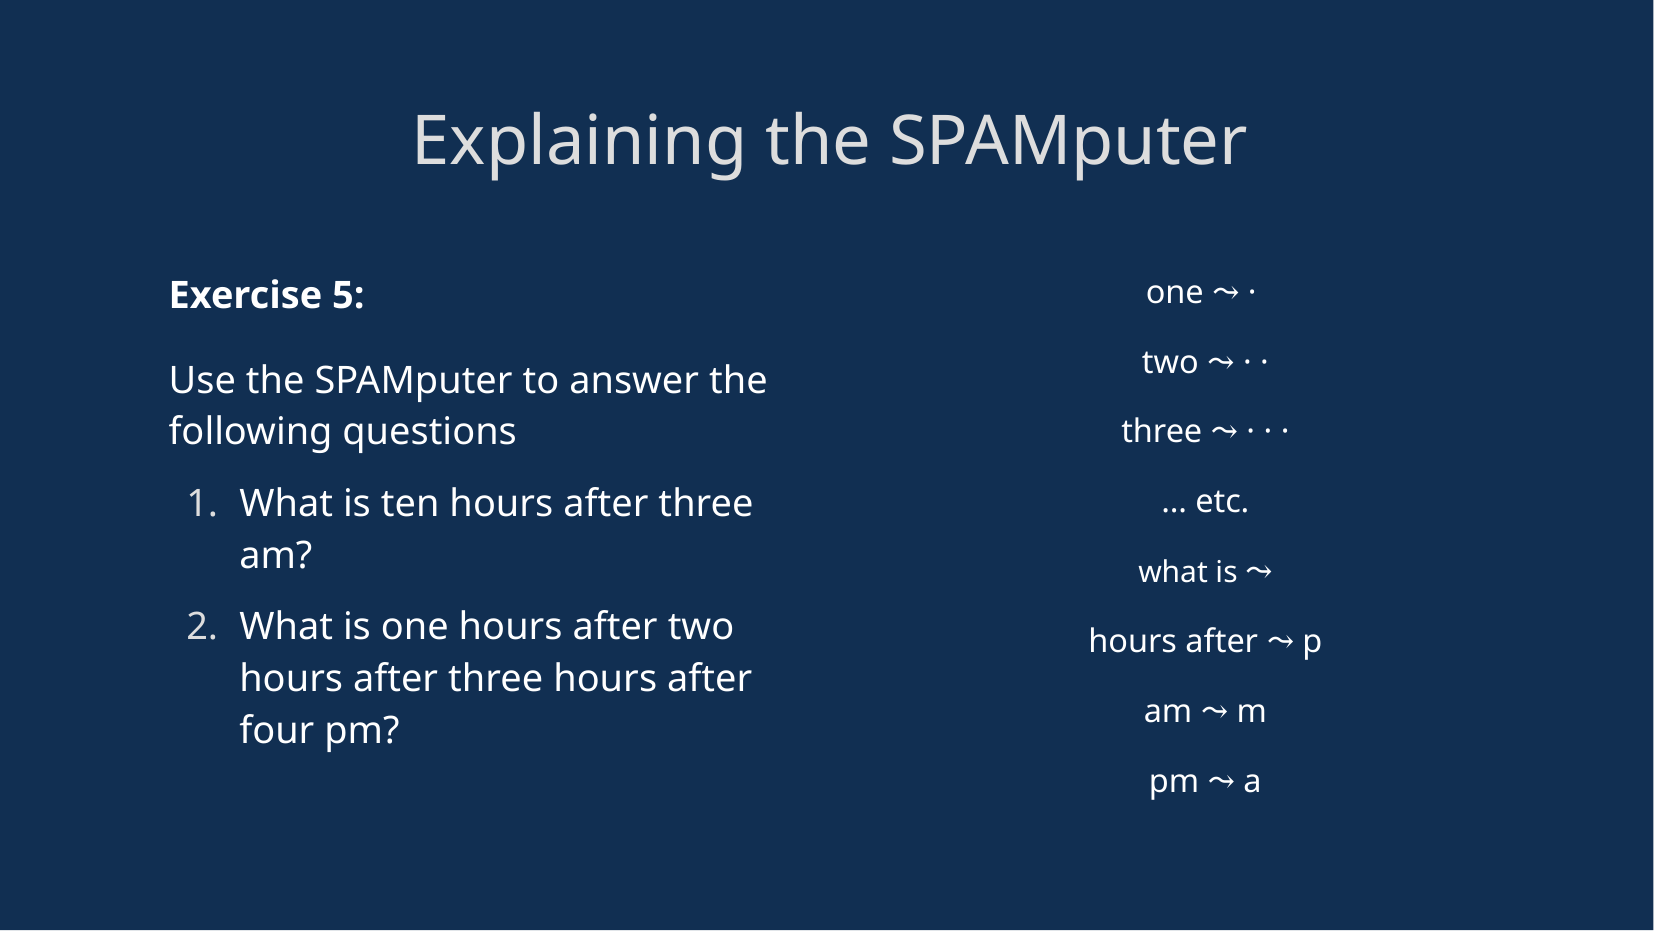

# Explaining the SPAMputer
Exercise 5:
Use the SPAMputer to answer the following questions
What is ten hours after three am?
What is one hours after two hours after three hours after four pm?
one ⤳ ·
two ⤳ · ·
three ⤳ · · ·
… etc.
what is ⤳
hours after ⤳ p
am ⤳ m
pm ⤳ a